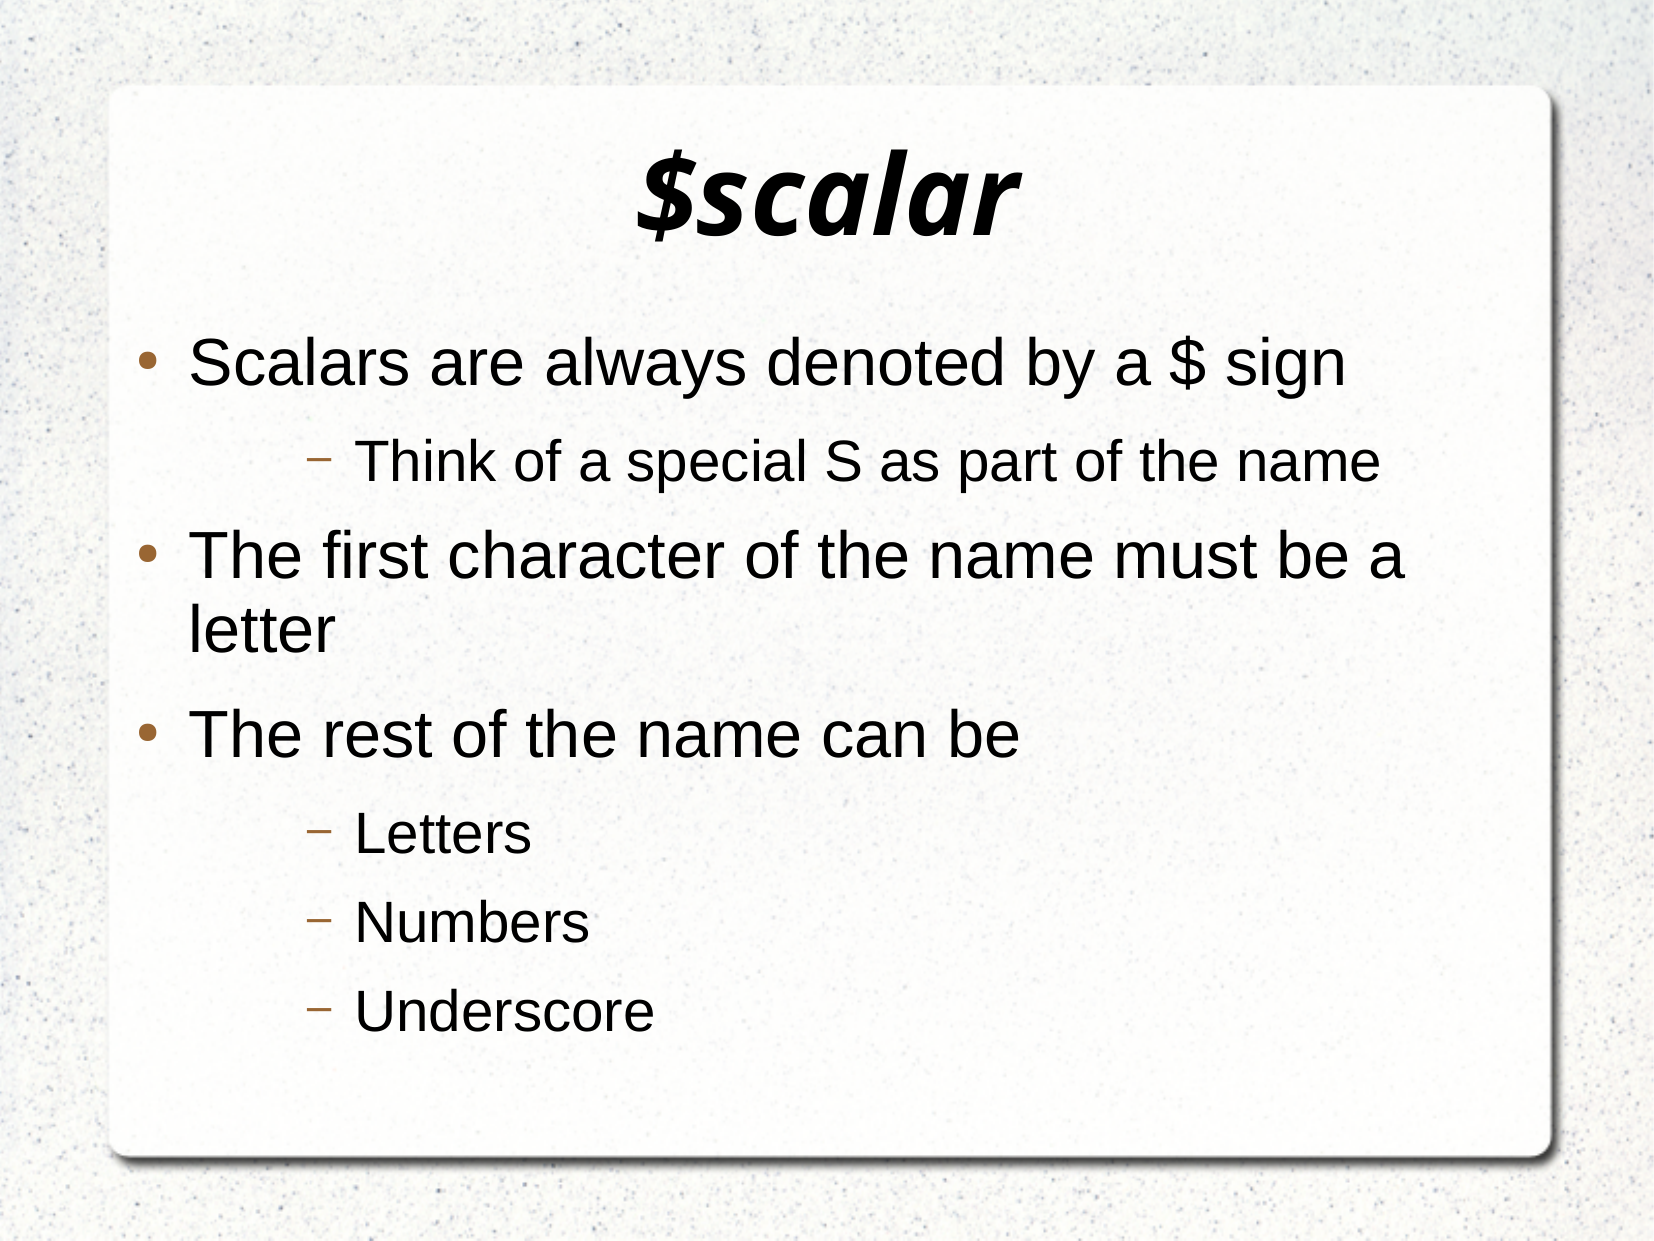

# $scalar
Scalars are always denoted by a $ sign
Think of a special S as part of the name
The first character of the name must be a letter
The rest of the name can be
Letters
Numbers
Underscore